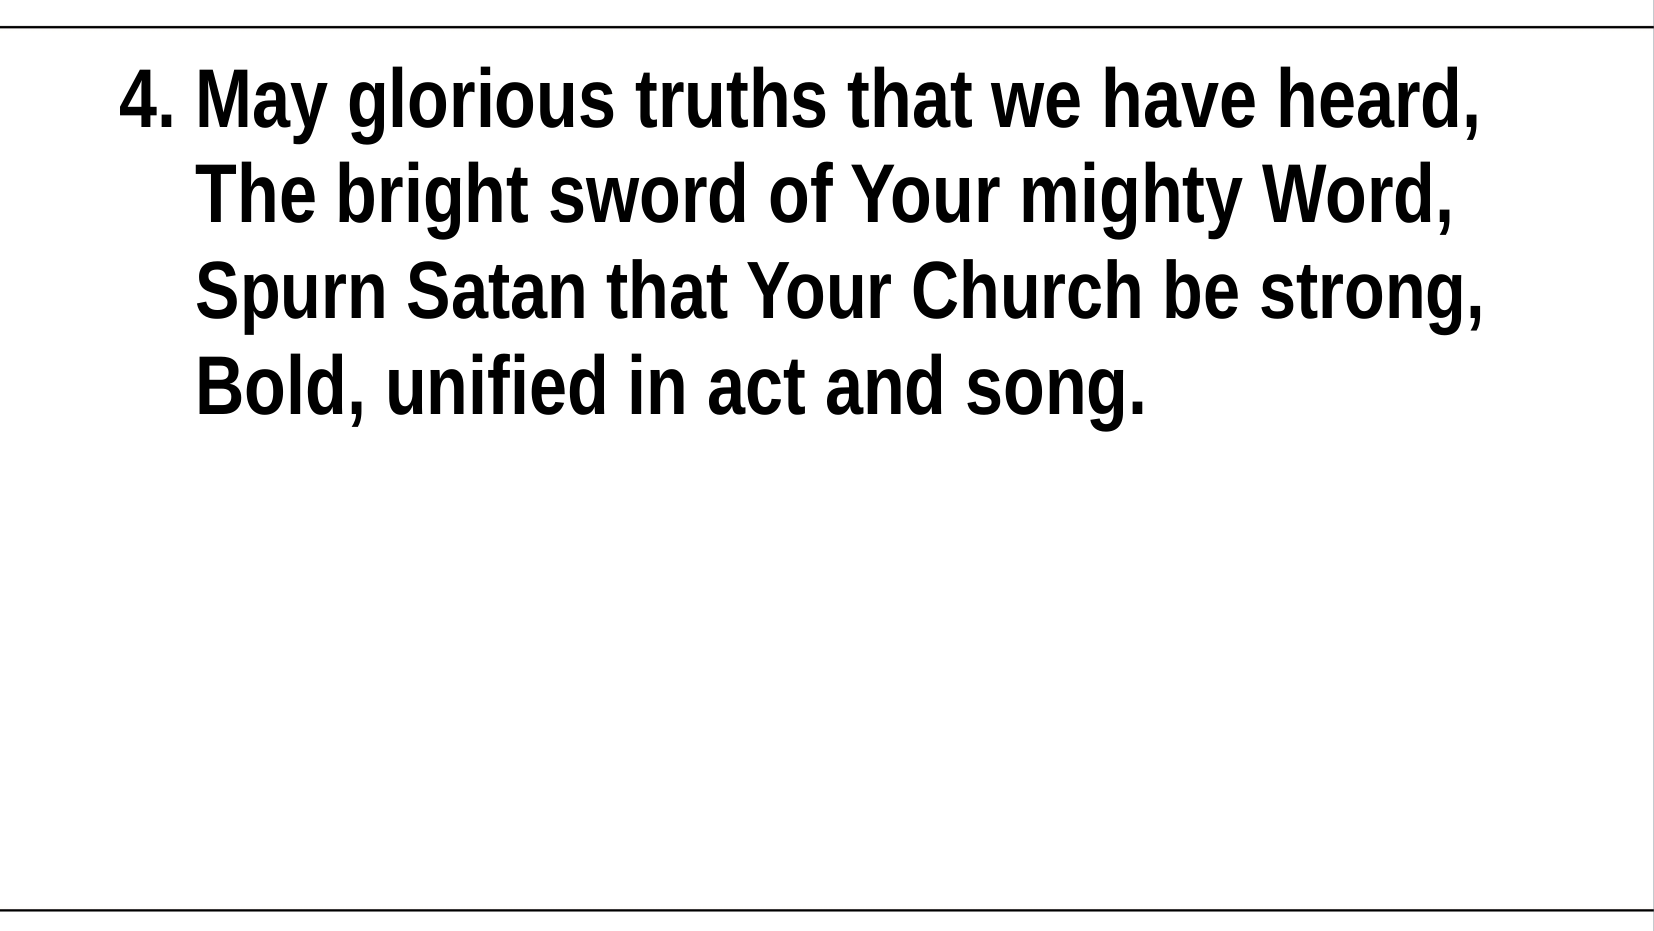

4. May glorious truths that we have heard,
 The bright sword of Your mighty Word,
 Spurn Satan that Your Church be strong,
 Bold, unified in act and song.